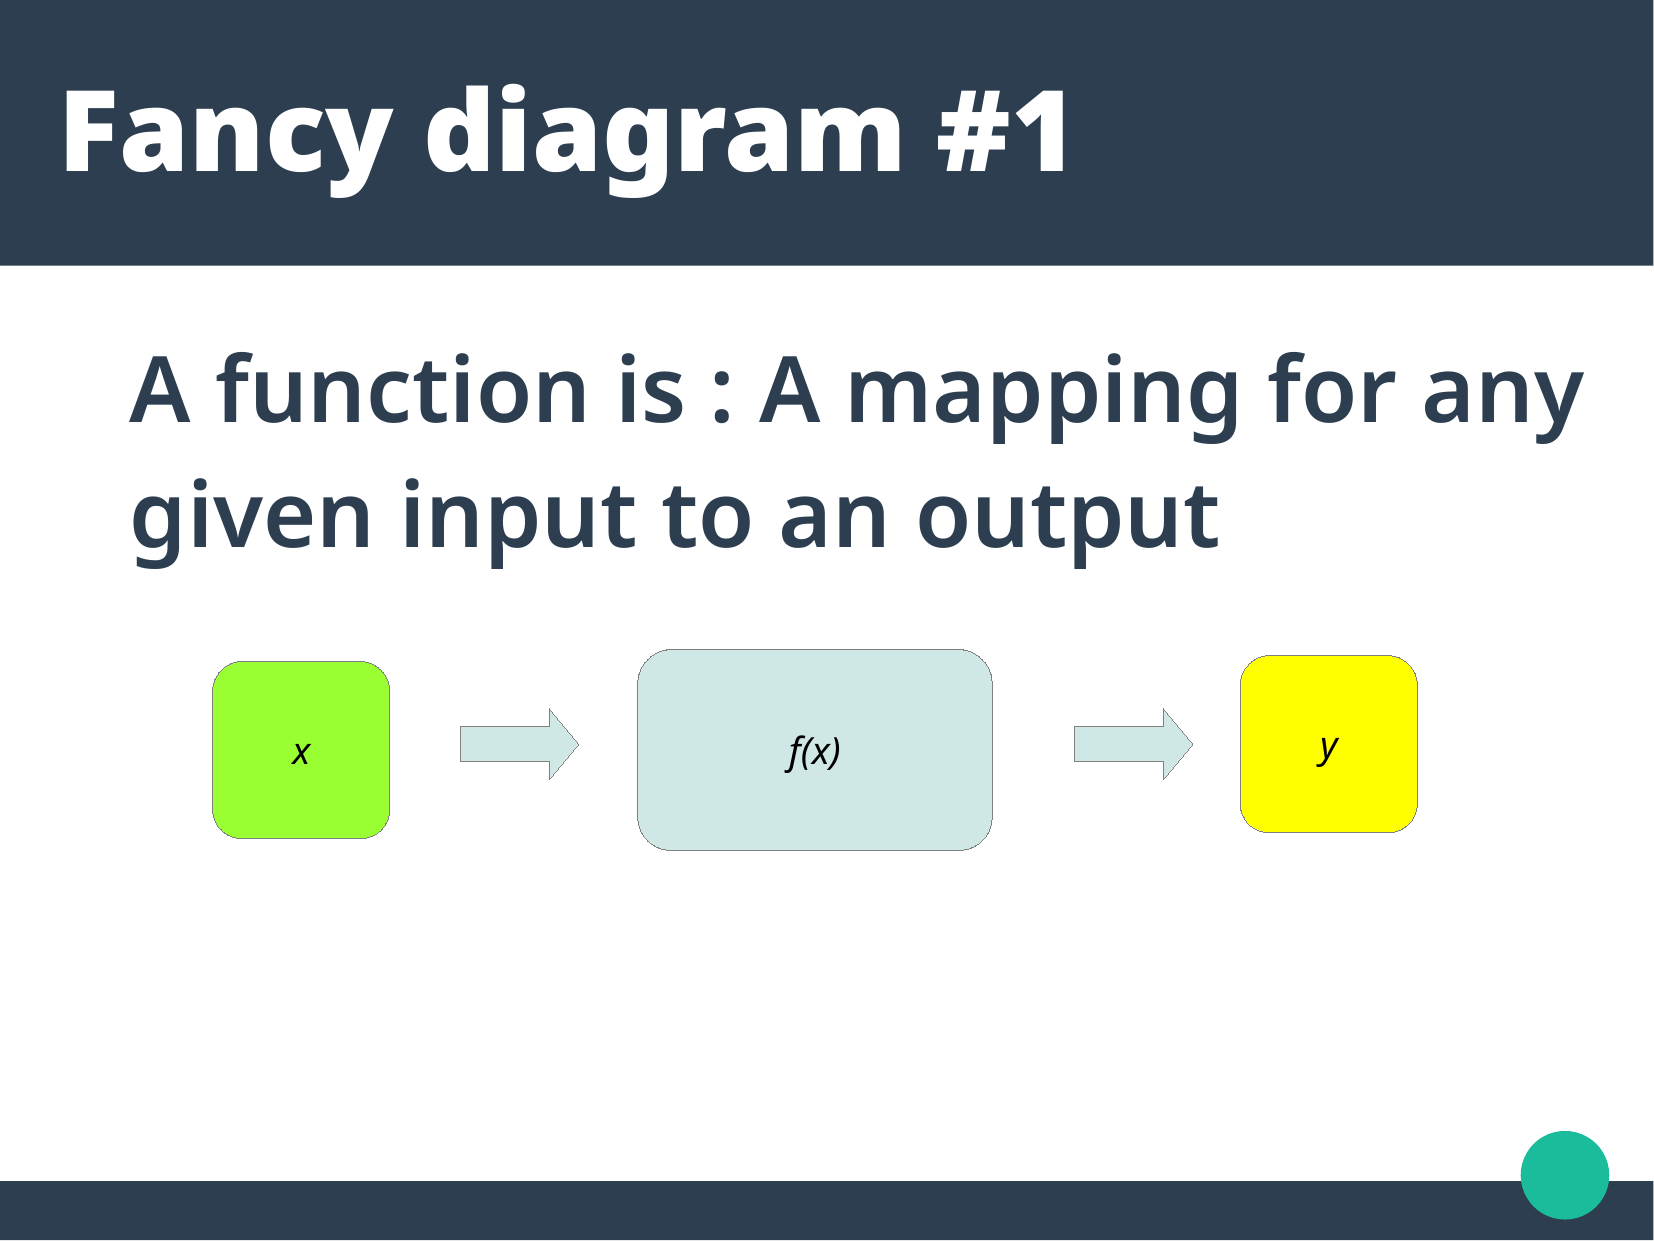

# Fancy diagram #1
A function is : A mapping for any given input to an output
f(x)
y
x